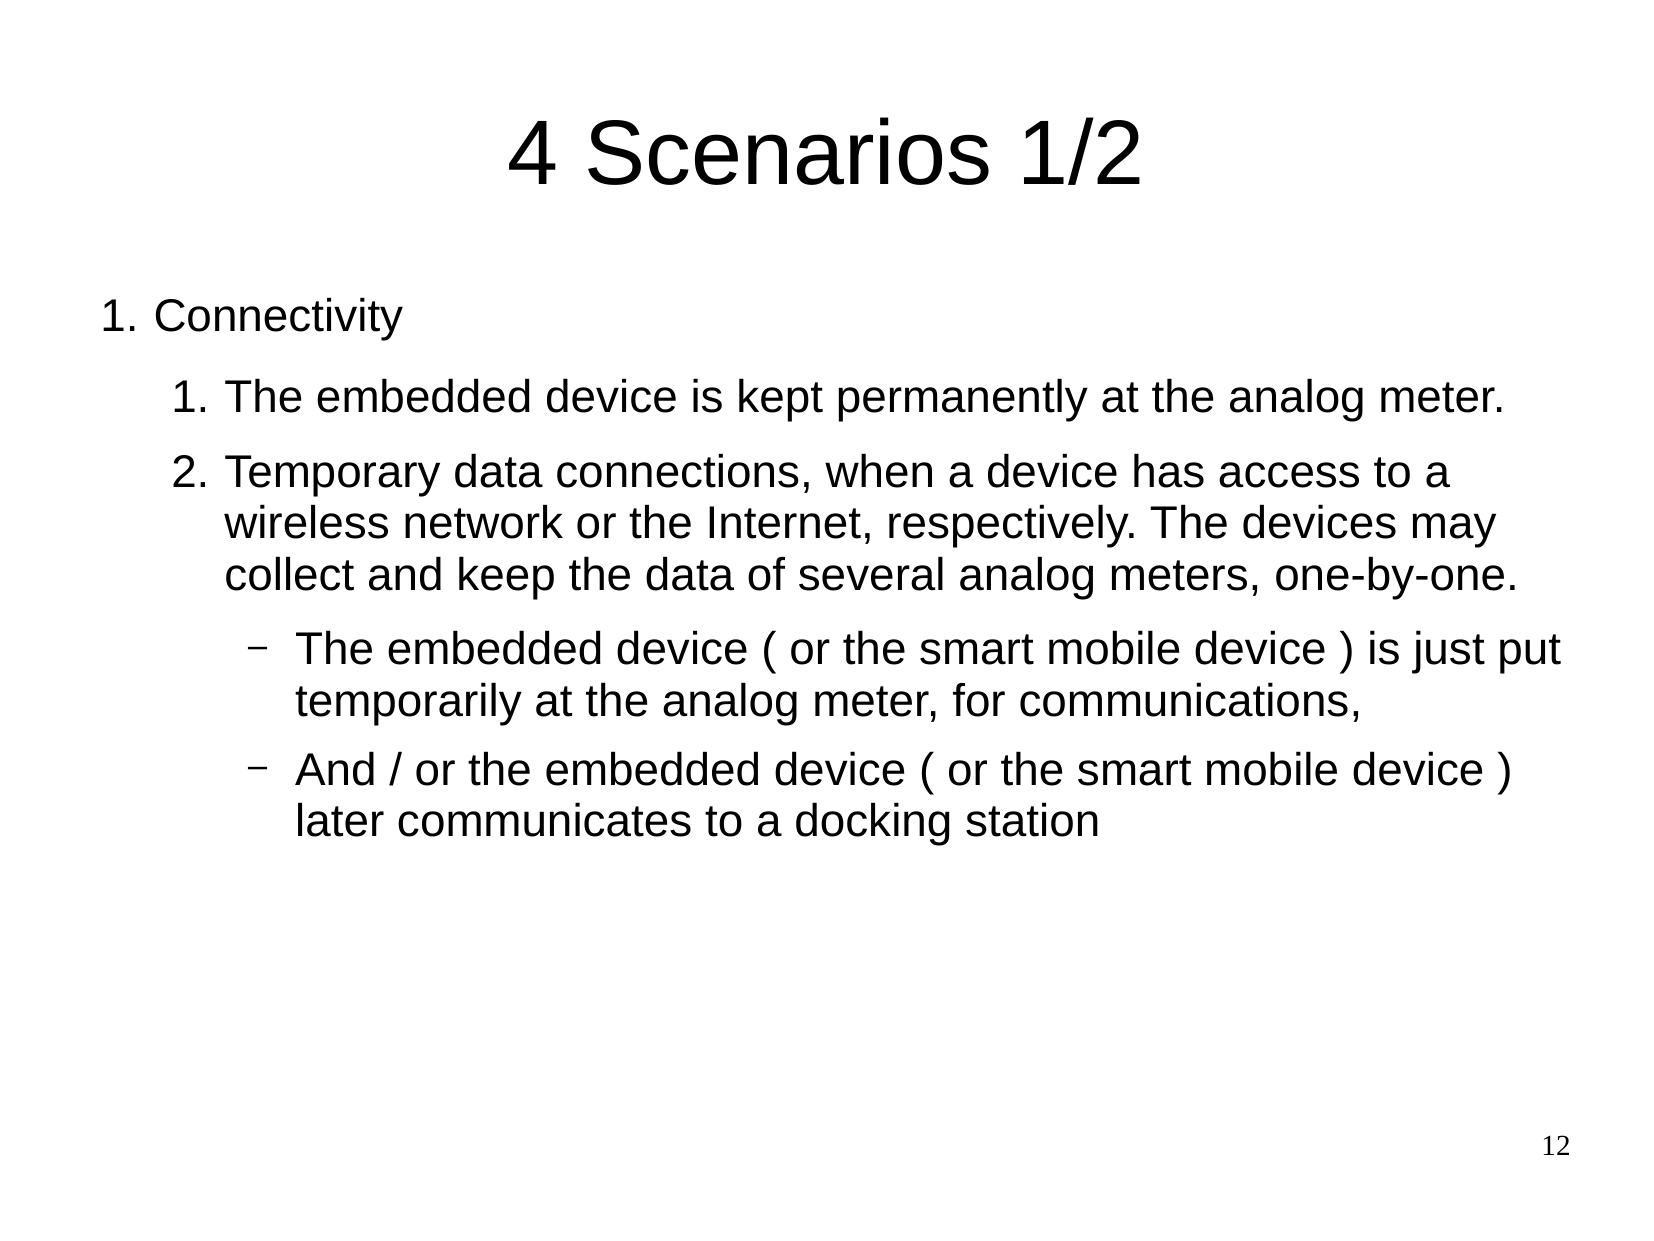

# 4 Scenarios 1/2
Connectivity
The embedded device is kept permanently at the analog meter.
Temporary data connections, when a device has access to a wireless network or the Internet, respectively. The devices may collect and keep the data of several analog meters, one-by-one.
The embedded device ( or the smart mobile device ) is just put temporarily at the analog meter, for communications,
And / or the embedded device ( or the smart mobile device ) later communicates to a docking station
12